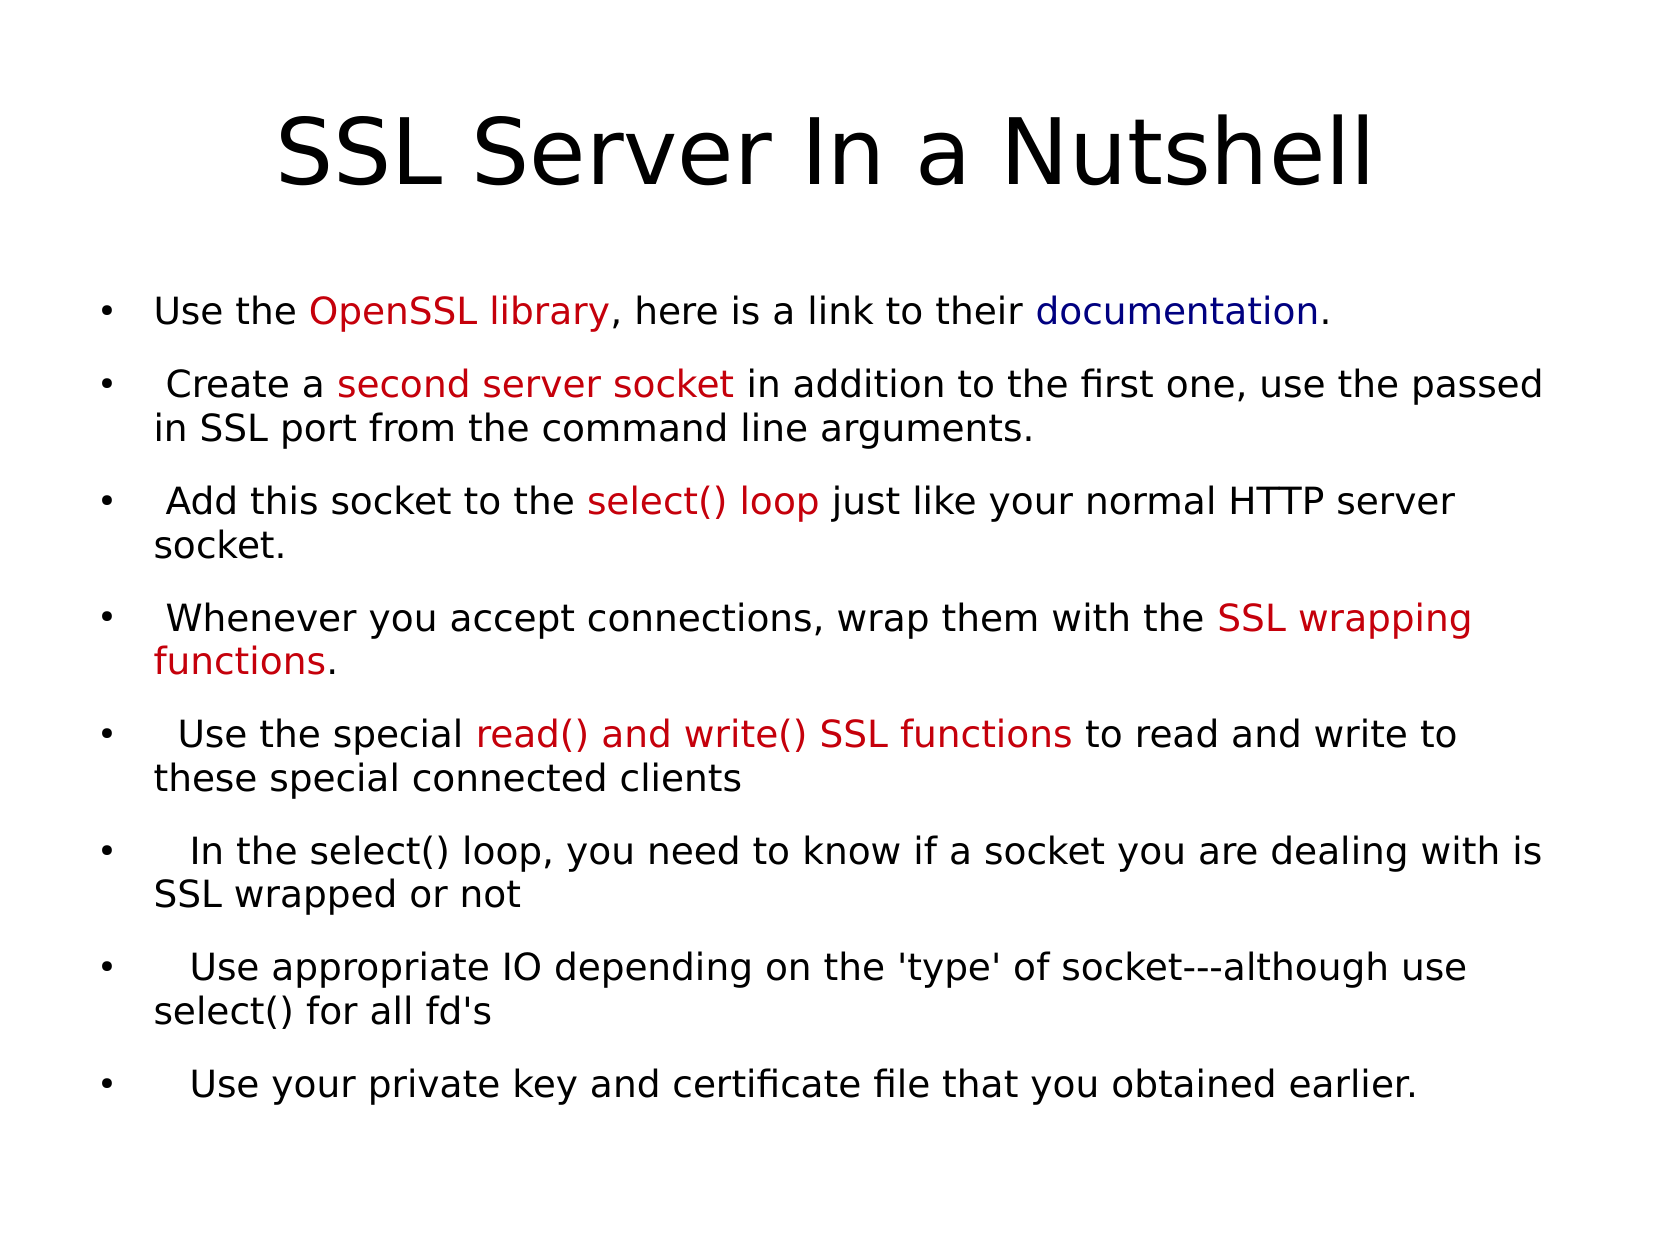

# SSL Server In a Nutshell
Use the OpenSSL library, here is a link to their documentation.
 Create a second server socket in addition to the first one, use the passed in SSL port from the command line arguments.
 Add this socket to the select() loop just like your normal HTTP server socket.
 Whenever you accept connections, wrap them with the SSL wrapping functions.
 Use the special read() and write() SSL functions to read and write to these special connected clients
 In the select() loop, you need to know if a socket you are dealing with is SSL wrapped or not
 Use appropriate IO depending on the 'type' of socket---although use select() for all fd's
 Use your private key and certificate file that you obtained earlier.